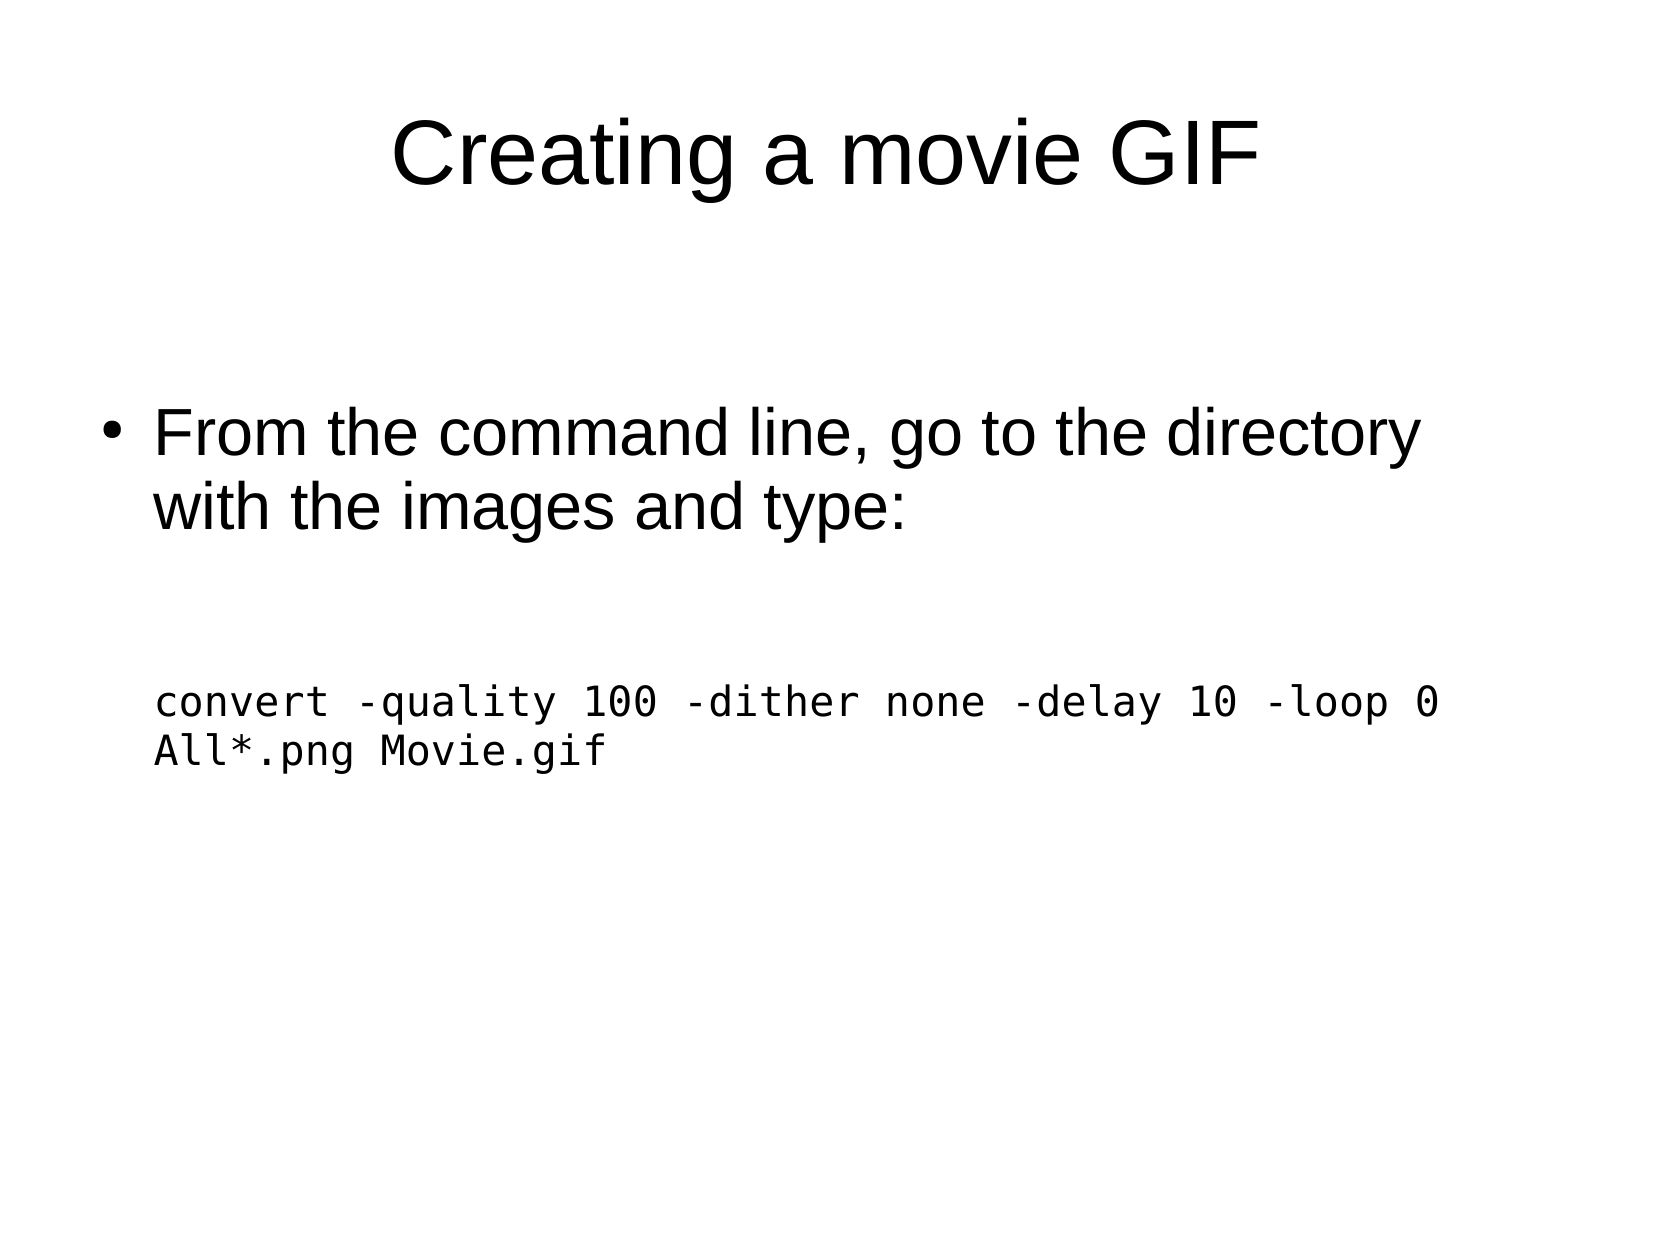

# Creating a movie GIF
From the command line, go to the directory with the images and type:
convert -quality 100 -dither none -delay 10 -loop 0 All*.png Movie.gif